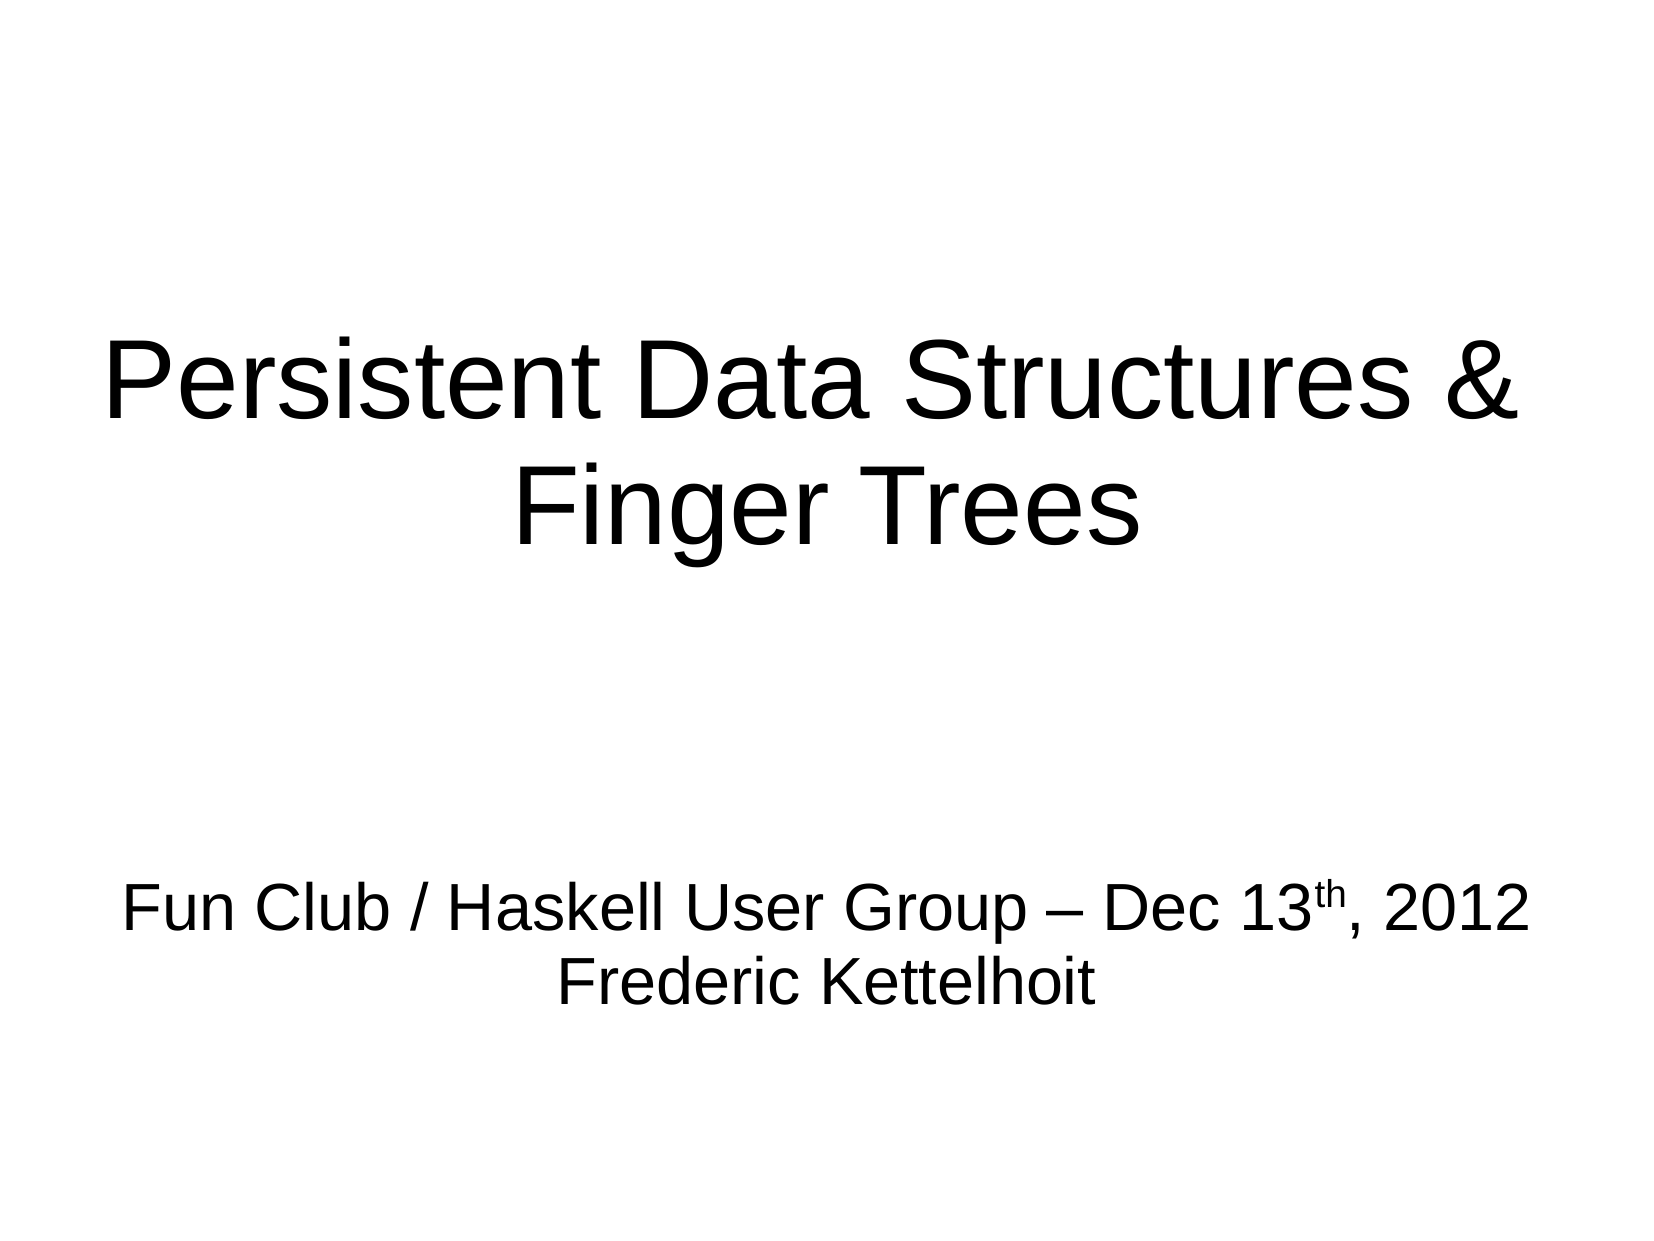

# Persistent Data Structures & Finger Trees
Fun Club / Haskell User Group – Dec 13th, 2012
Frederic Kettelhoit